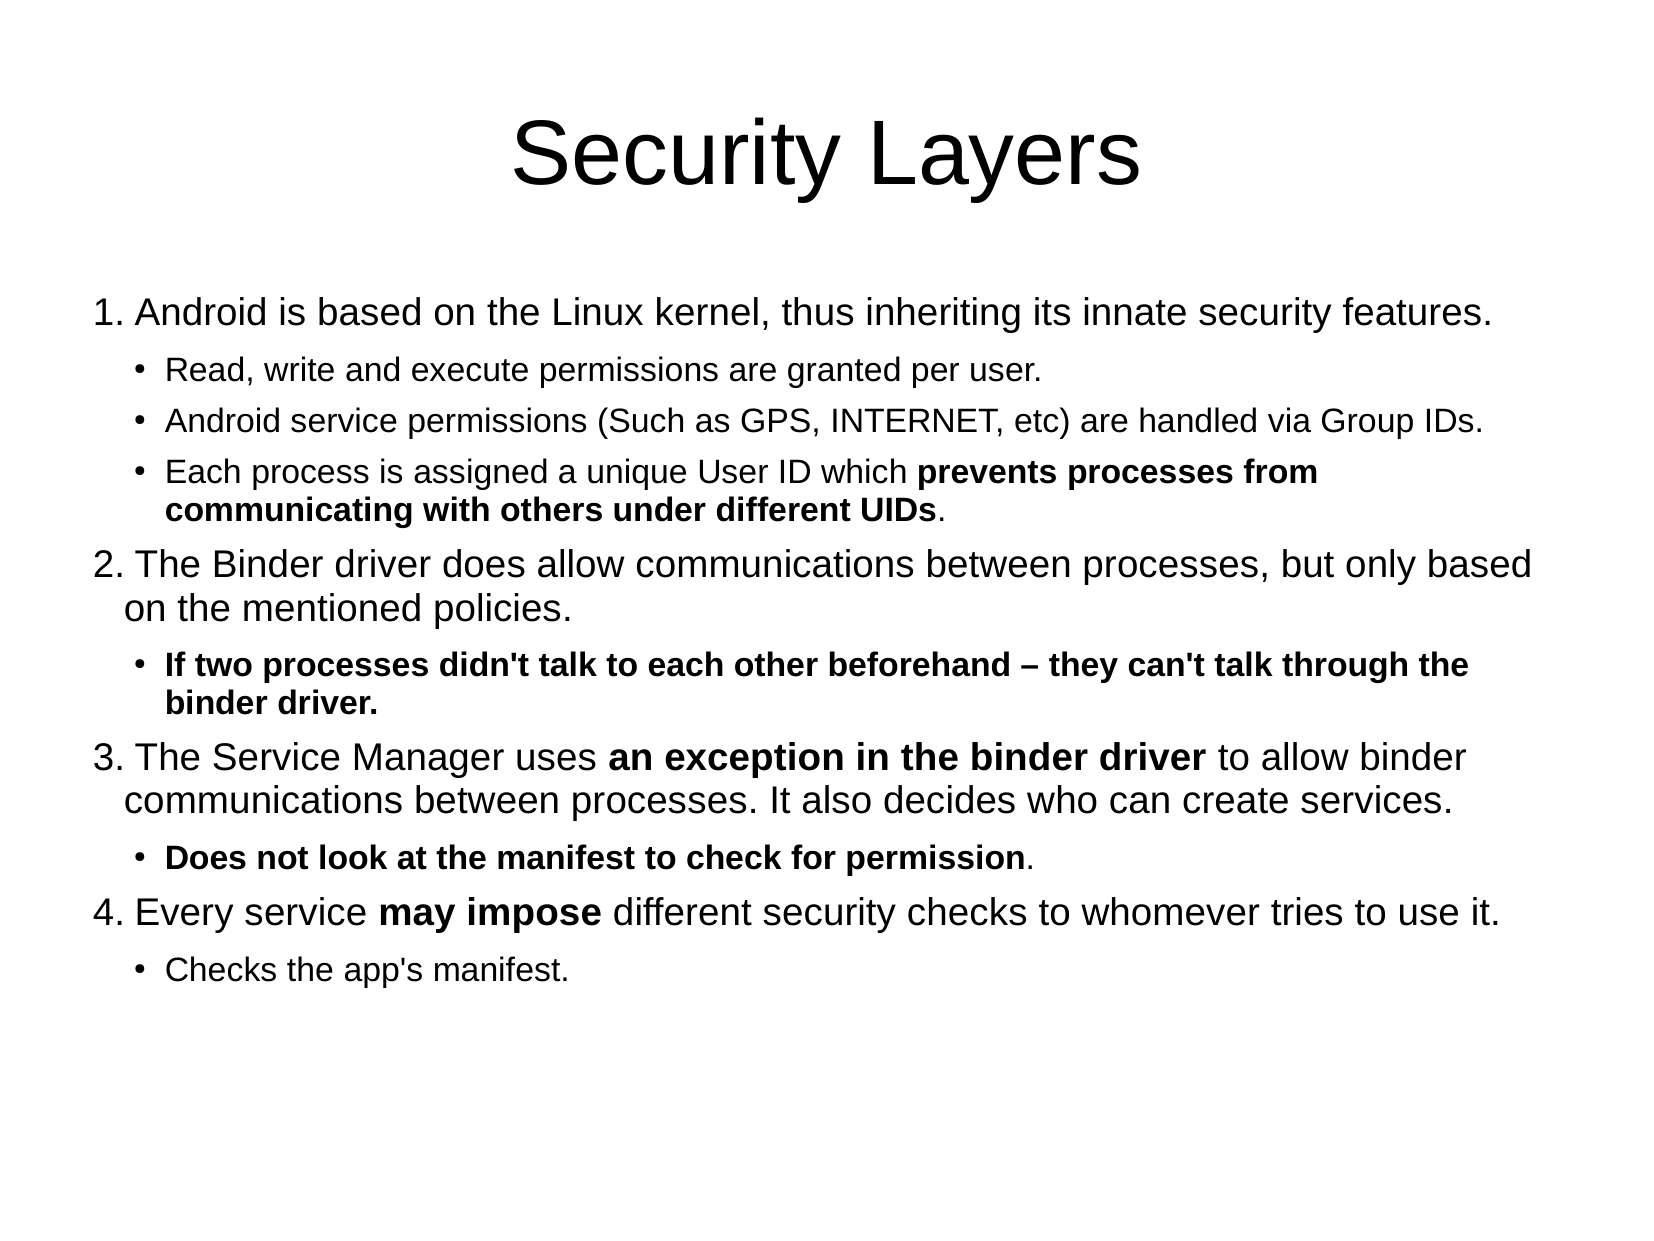

# Security Layers
 Android is based on the Linux kernel, thus inheriting its innate security features.
Read, write and execute permissions are granted per user.
Android service permissions (Such as GPS, INTERNET, etc) are handled via Group IDs.
Each process is assigned a unique User ID which prevents processes from communicating with others under different UIDs.
 The Binder driver does allow communications between processes, but only based on the mentioned policies.
If two processes didn't talk to each other beforehand – they can't talk through the binder driver.
 The Service Manager uses an exception in the binder driver to allow binder communications between processes. It also decides who can create services.
Does not look at the manifest to check for permission.
 Every service may impose different security checks to whomever tries to use it.
Checks the app's manifest.